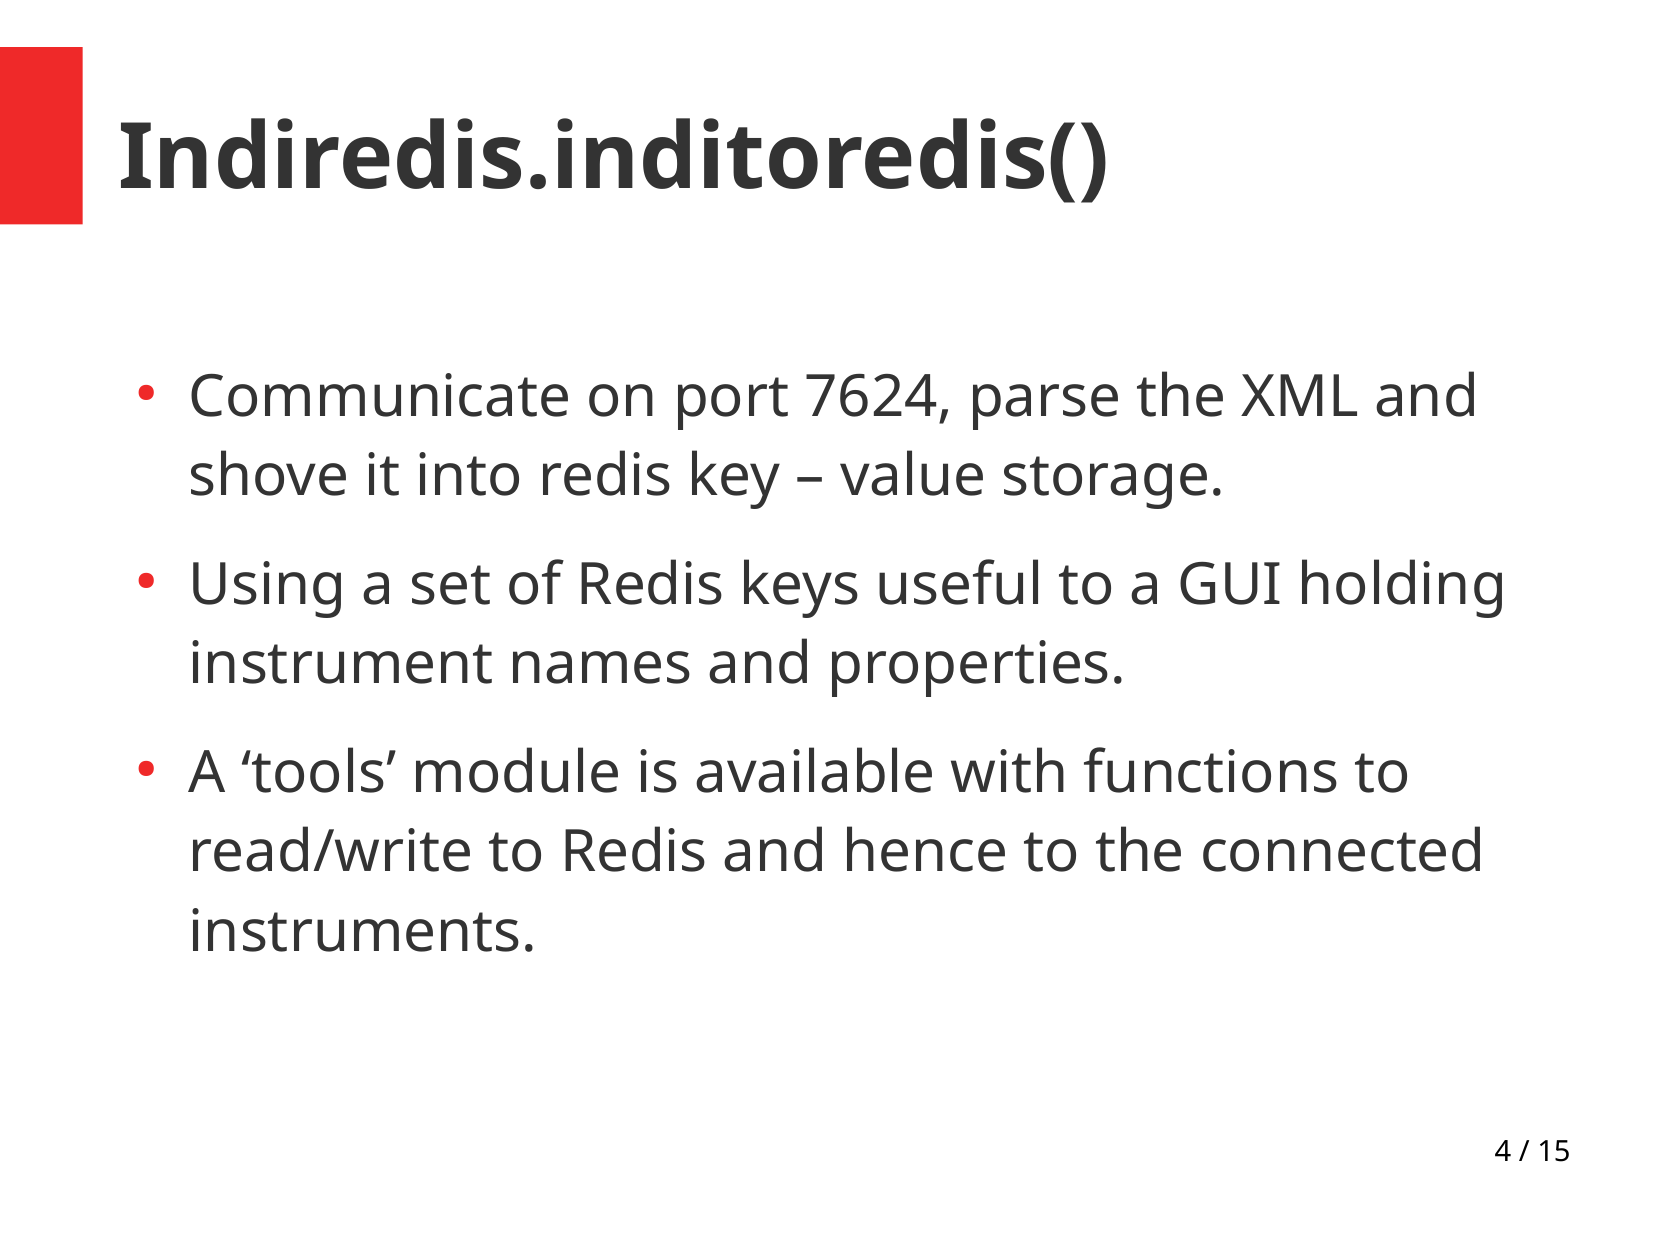

# Indiredis.inditoredis()
Communicate on port 7624, parse the XML and shove it into redis key – value storage.
Using a set of Redis keys useful to a GUI holding instrument names and properties.
A ‘tools’ module is available with functions to read/write to Redis and hence to the connected instruments.
4